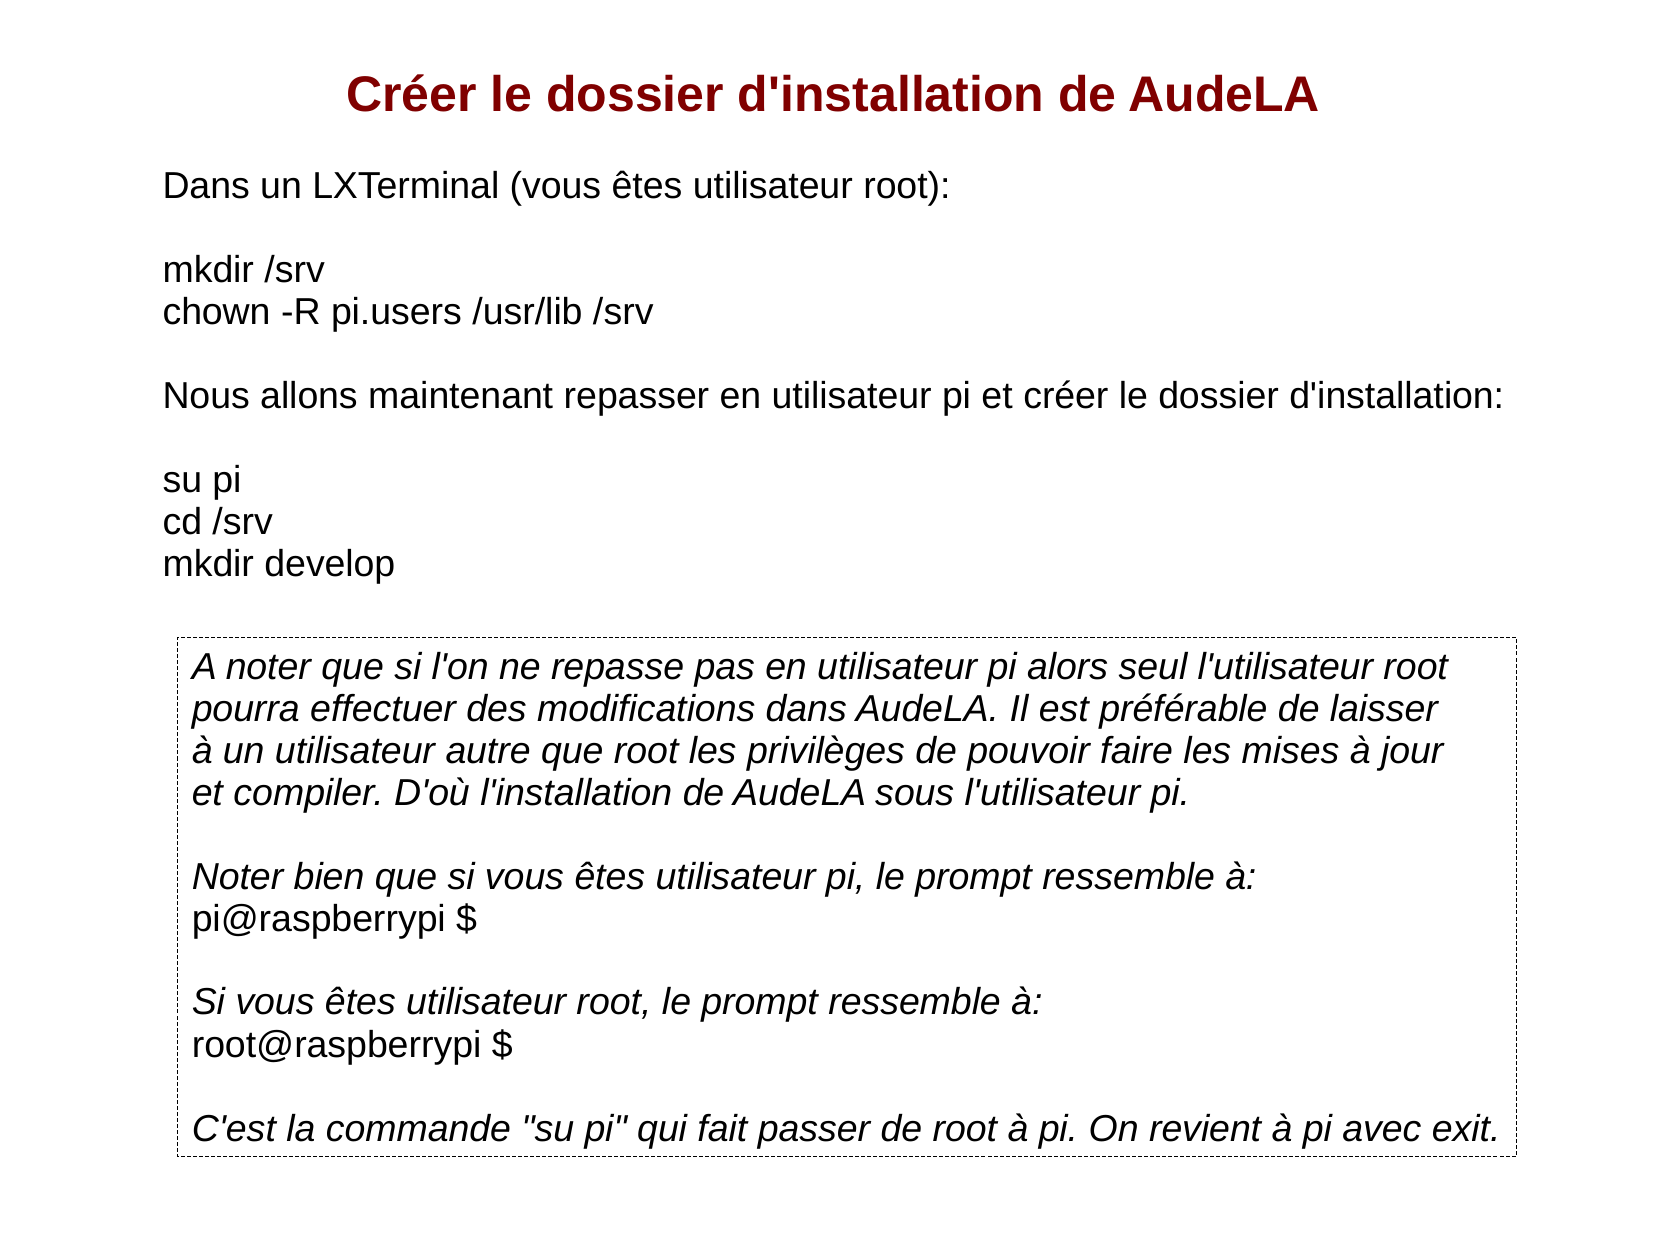

Créer le dossier d'installation de AudeLA
Dans un LXTerminal (vous êtes utilisateur root):
mkdir /srv
chown -R pi.users /usr/lib /srv
Nous allons maintenant repasser en utilisateur pi et créer le dossier d'installation:
su pi
cd /srv
mkdir develop
A noter que si l'on ne repasse pas en utilisateur pi alors seul l'utilisateur root
pourra effectuer des modifications dans AudeLA. Il est préférable de laisser
à un utilisateur autre que root les privilèges de pouvoir faire les mises à jour
et compiler. D'où l'installation de AudeLA sous l'utilisateur pi.
Noter bien que si vous êtes utilisateur pi, le prompt ressemble à:
pi@raspberrypi $
Si vous êtes utilisateur root, le prompt ressemble à:
root@raspberrypi $
C'est la commande "su pi" qui fait passer de root à pi. On revient à pi avec exit.